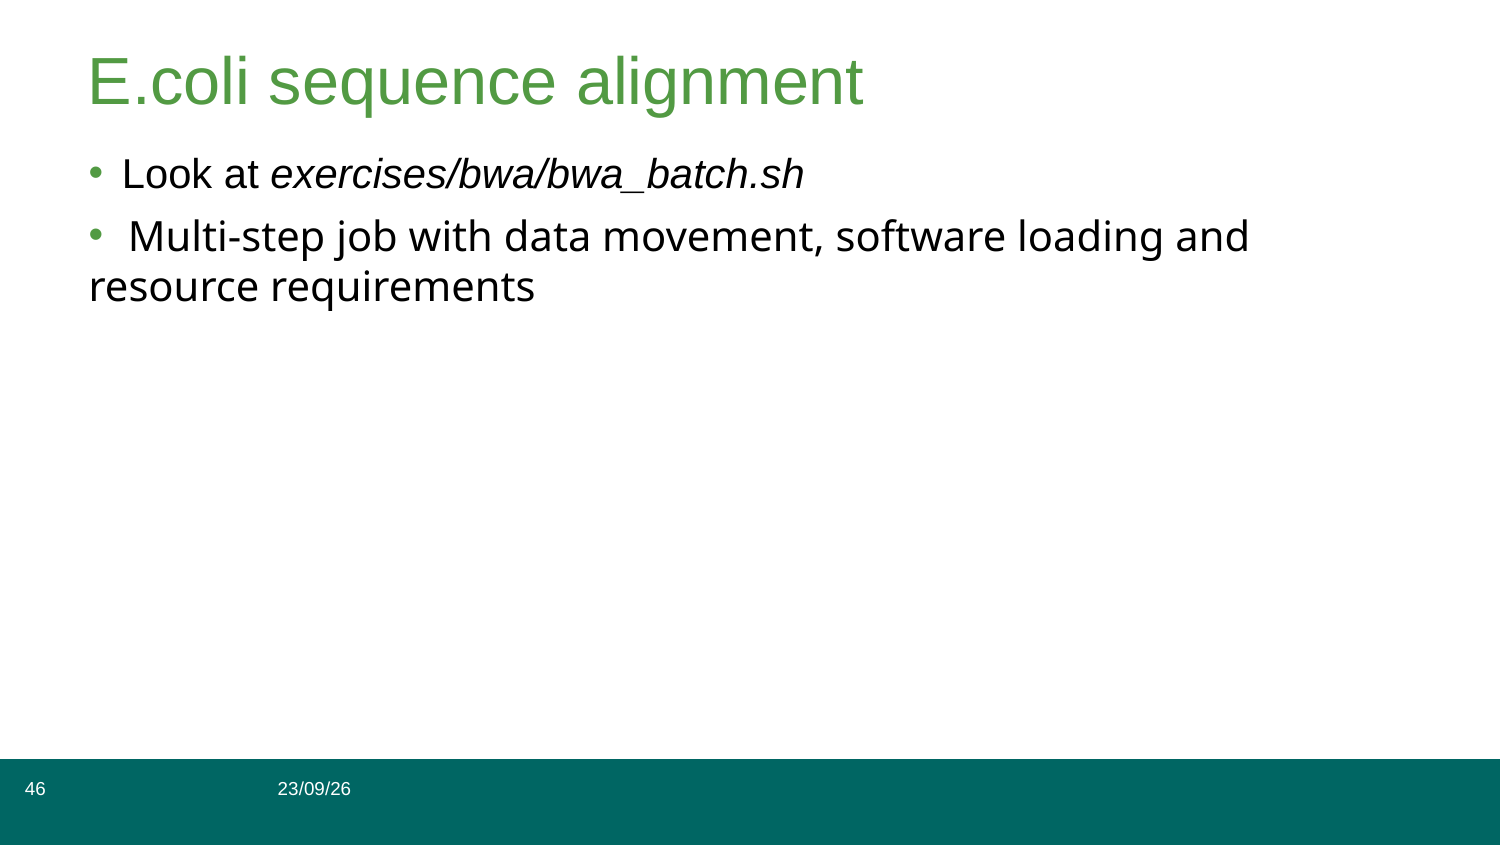

# E.coli sequence alignment
 Look at exercises/bwa/bwa_batch.sh
 Multi-step job with data movement, software loading and resource requirements